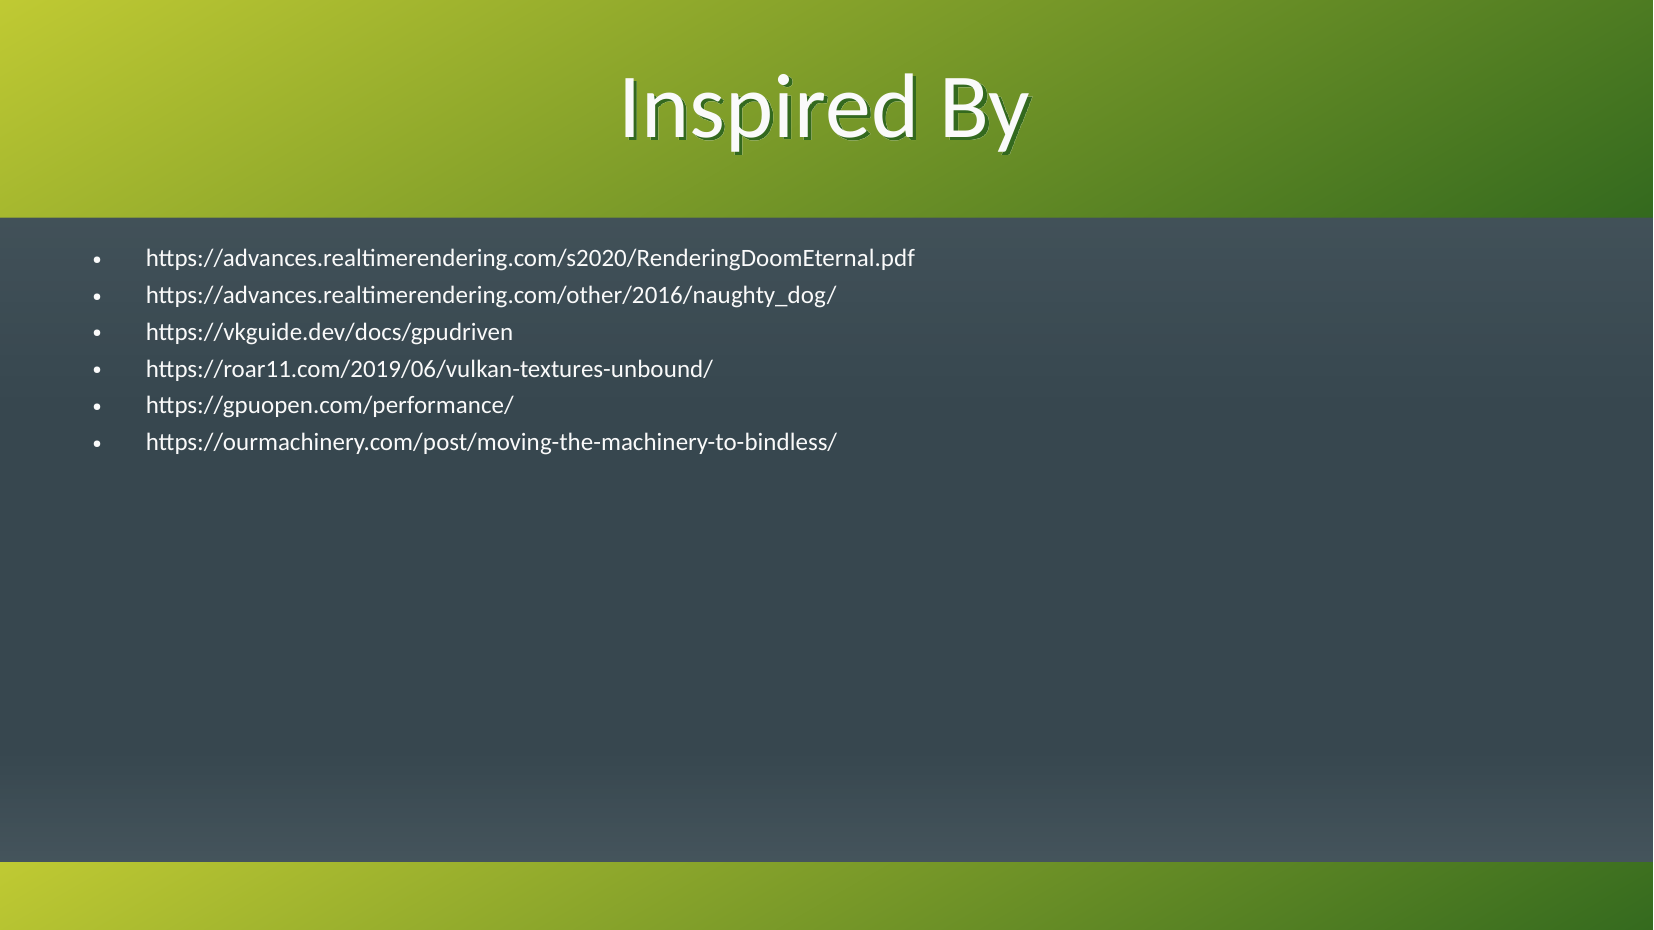

# Inspired By
https://advances.realtimerendering.com/s2020/RenderingDoomEternal.pdf
https://advances.realtimerendering.com/other/2016/naughty_dog/
https://vkguide.dev/docs/gpudriven
https://roar11.com/2019/06/vulkan-textures-unbound/
https://gpuopen.com/performance/
https://ourmachinery.com/post/moving-the-machinery-to-bindless/